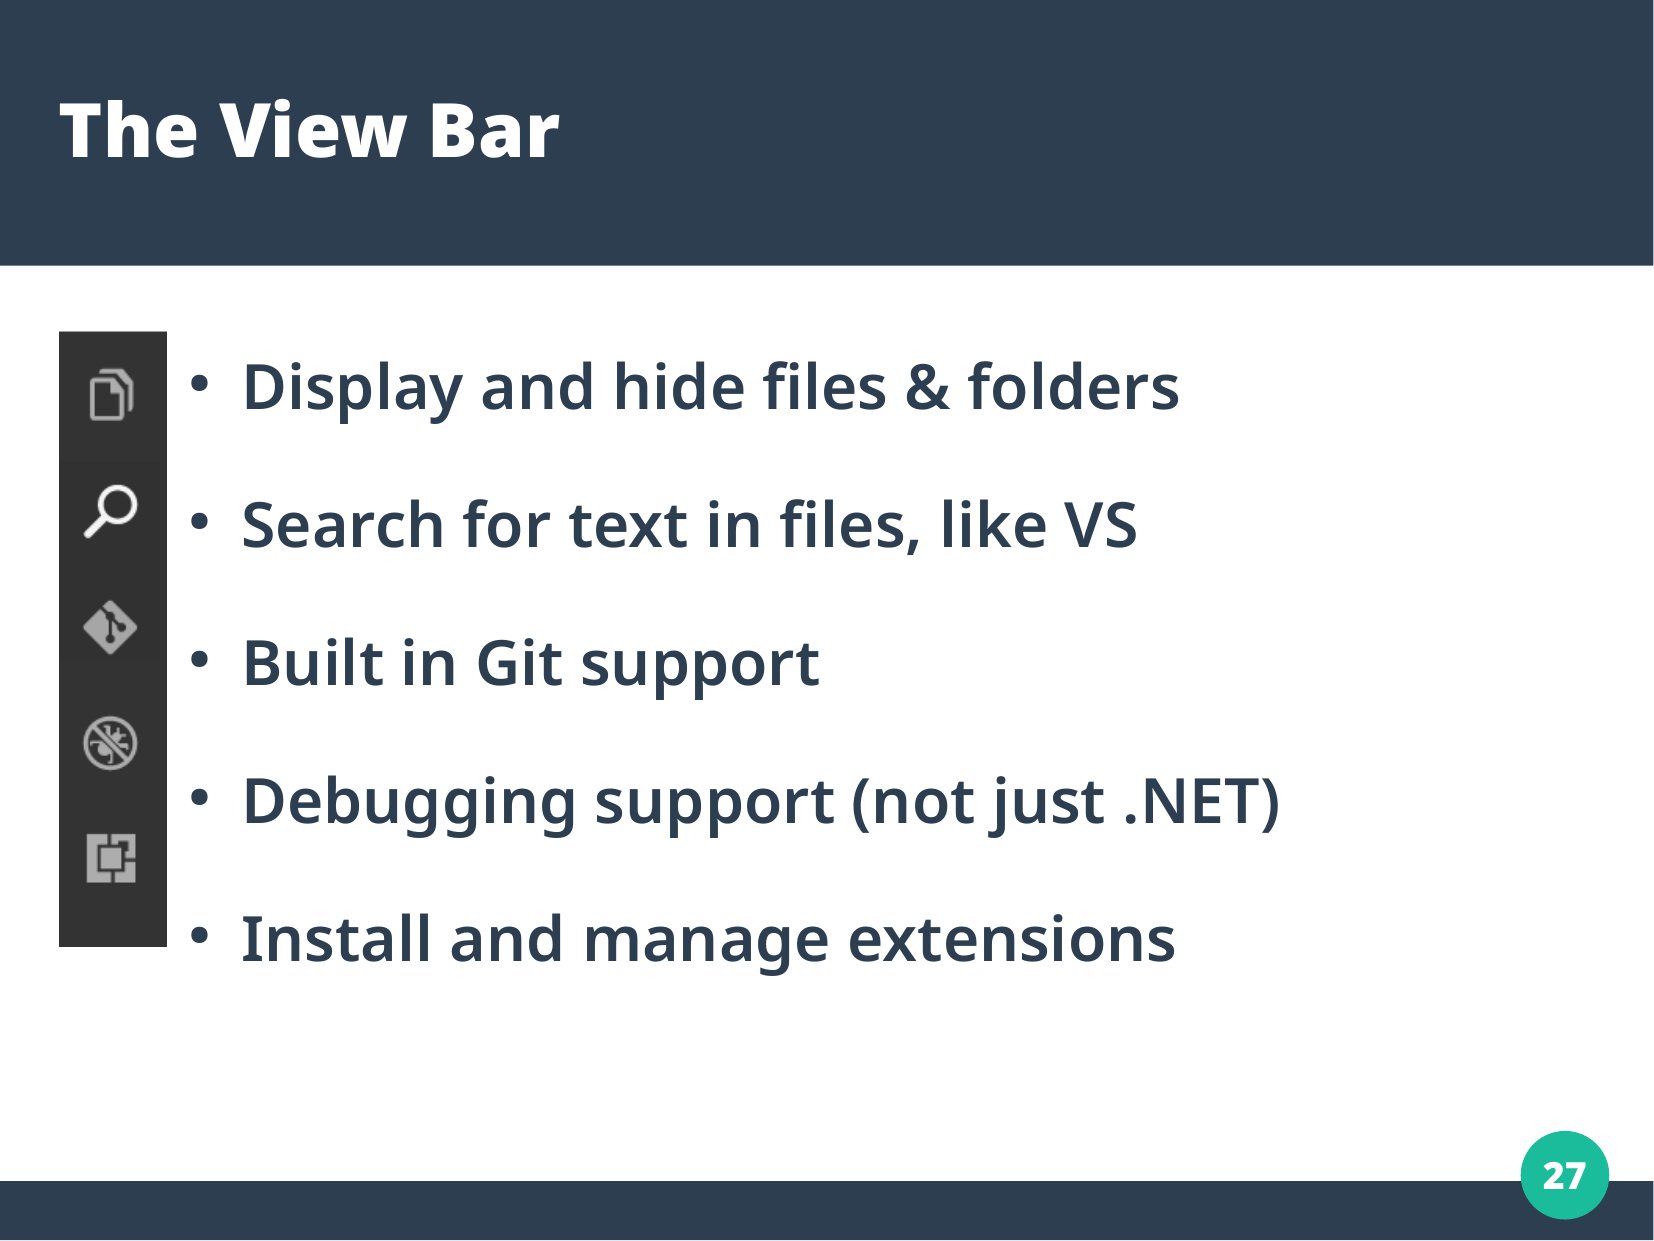

# The View Bar
Display and hide files & folders
Search for text in files, like VS
Built in Git support
Debugging support (not just .NET)
Install and manage extensions
27